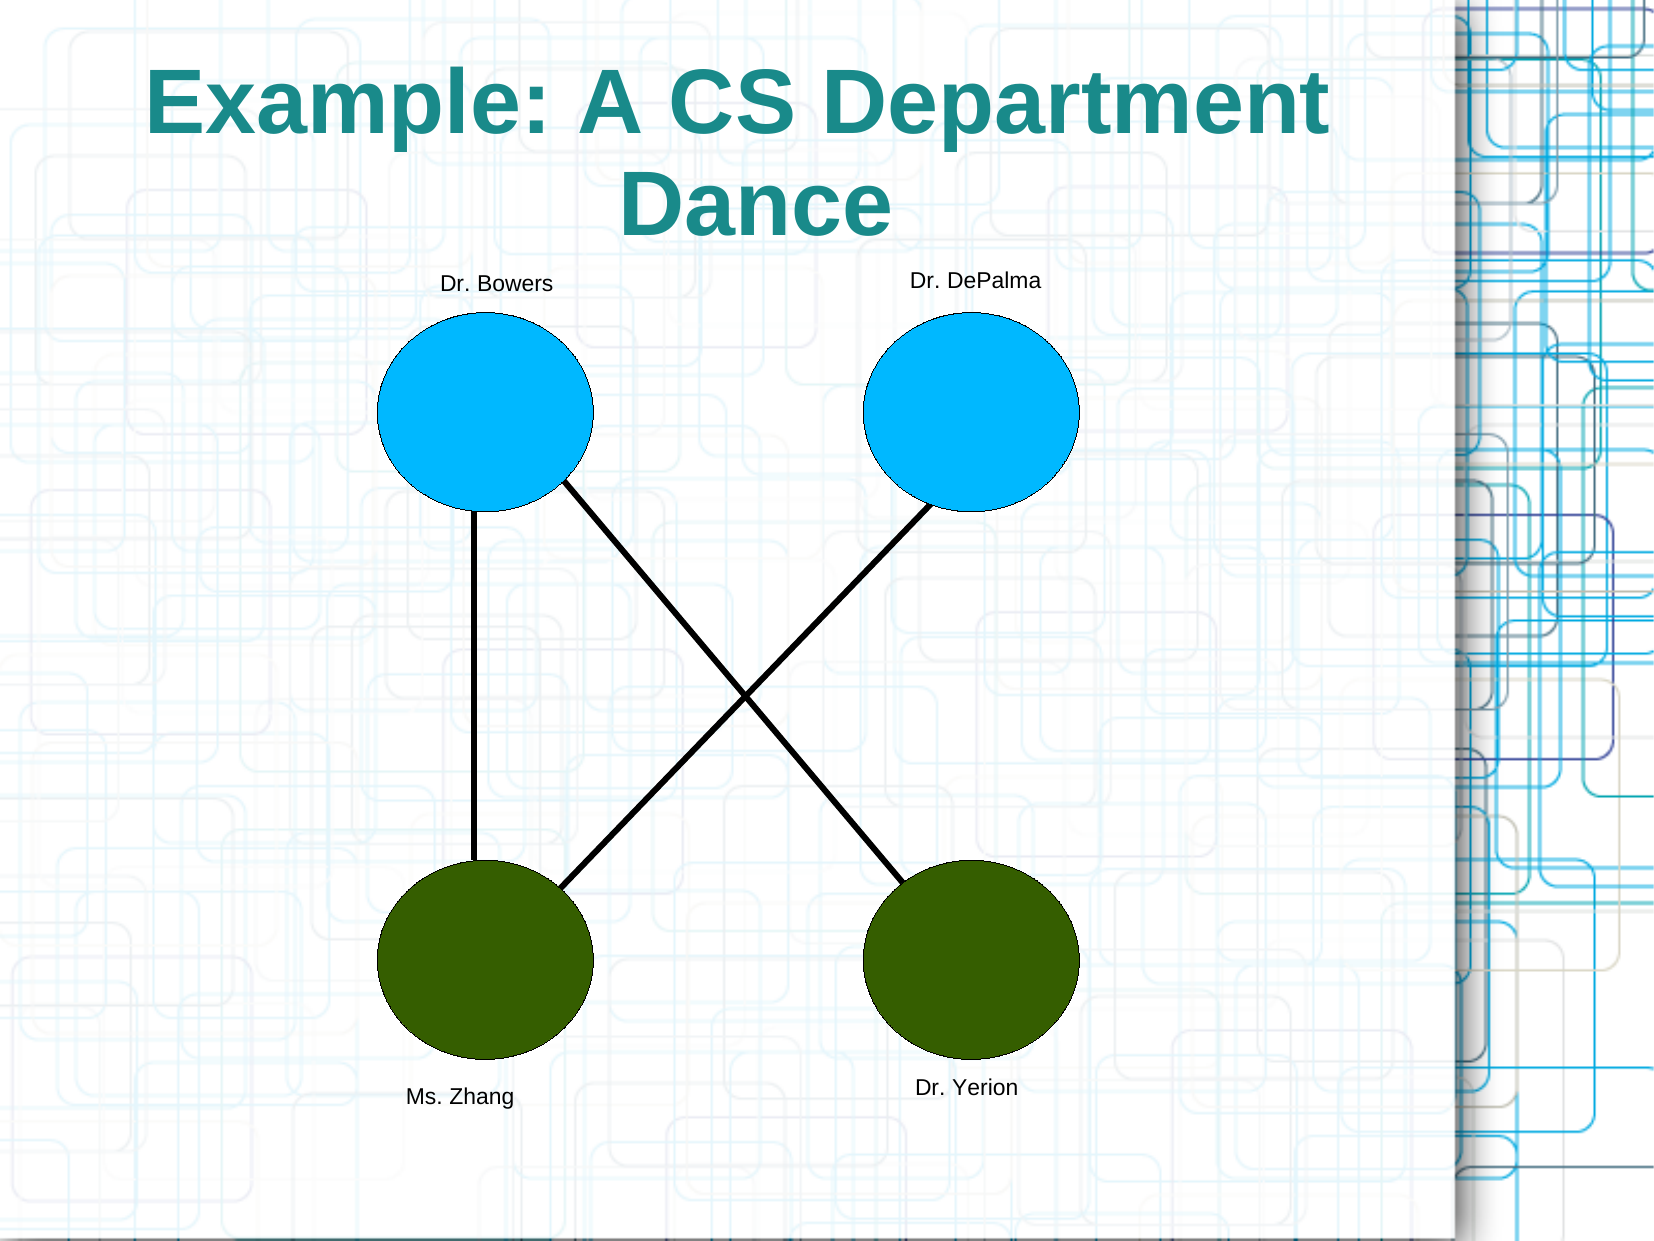

# Example: A CS Department Dance
Dr. DePalma
Dr. Bowers
Dr. Yerion
Ms. Zhang